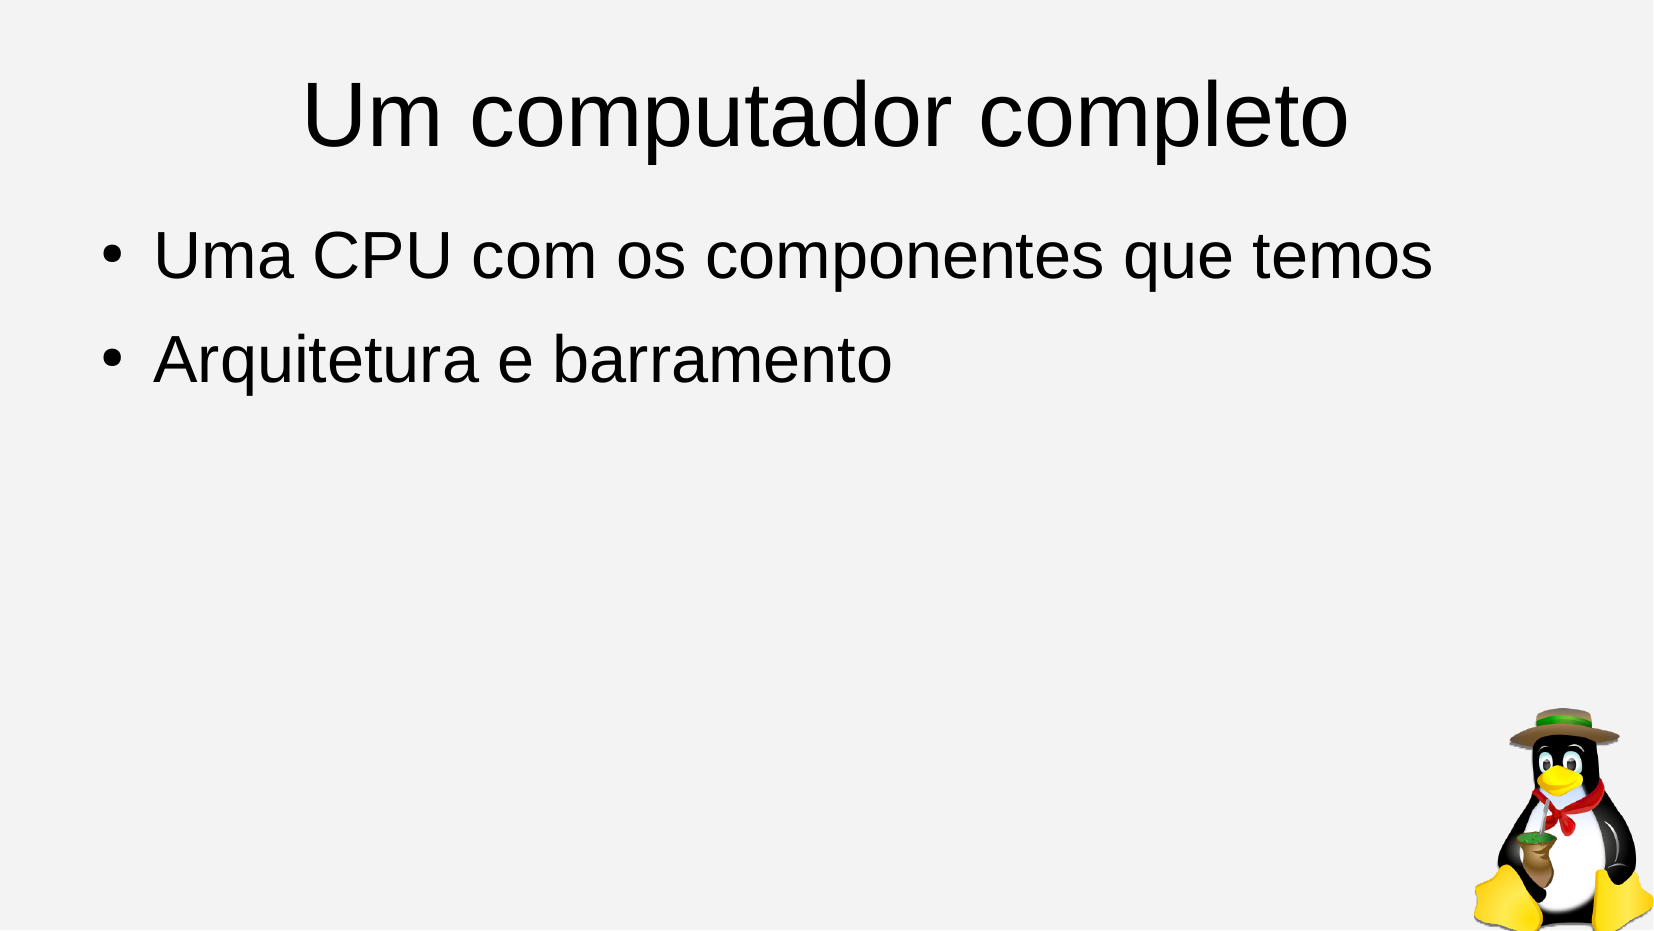

# Um computador completo
Uma CPU com os componentes que temos
Arquitetura e barramento